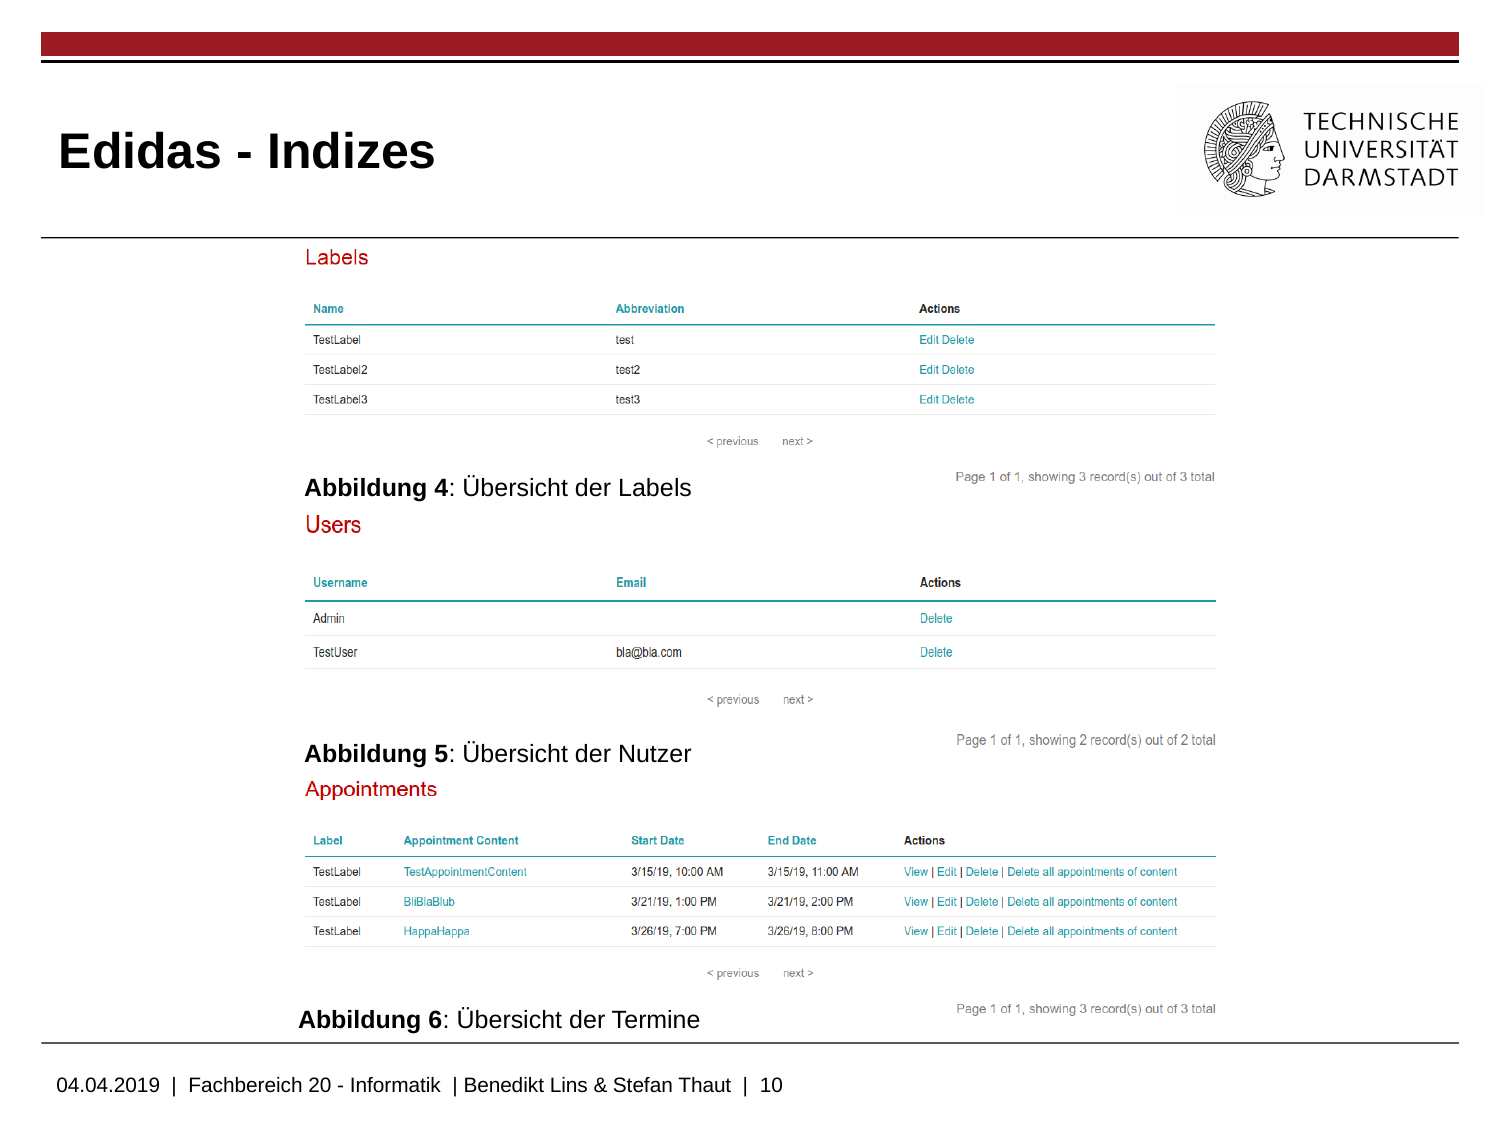

# Edidas - Indizes
Abbildung 4: Übersicht der Labels
Abbildung 5: Übersicht der Nutzer
Abbildung 6: Übersicht der Termine